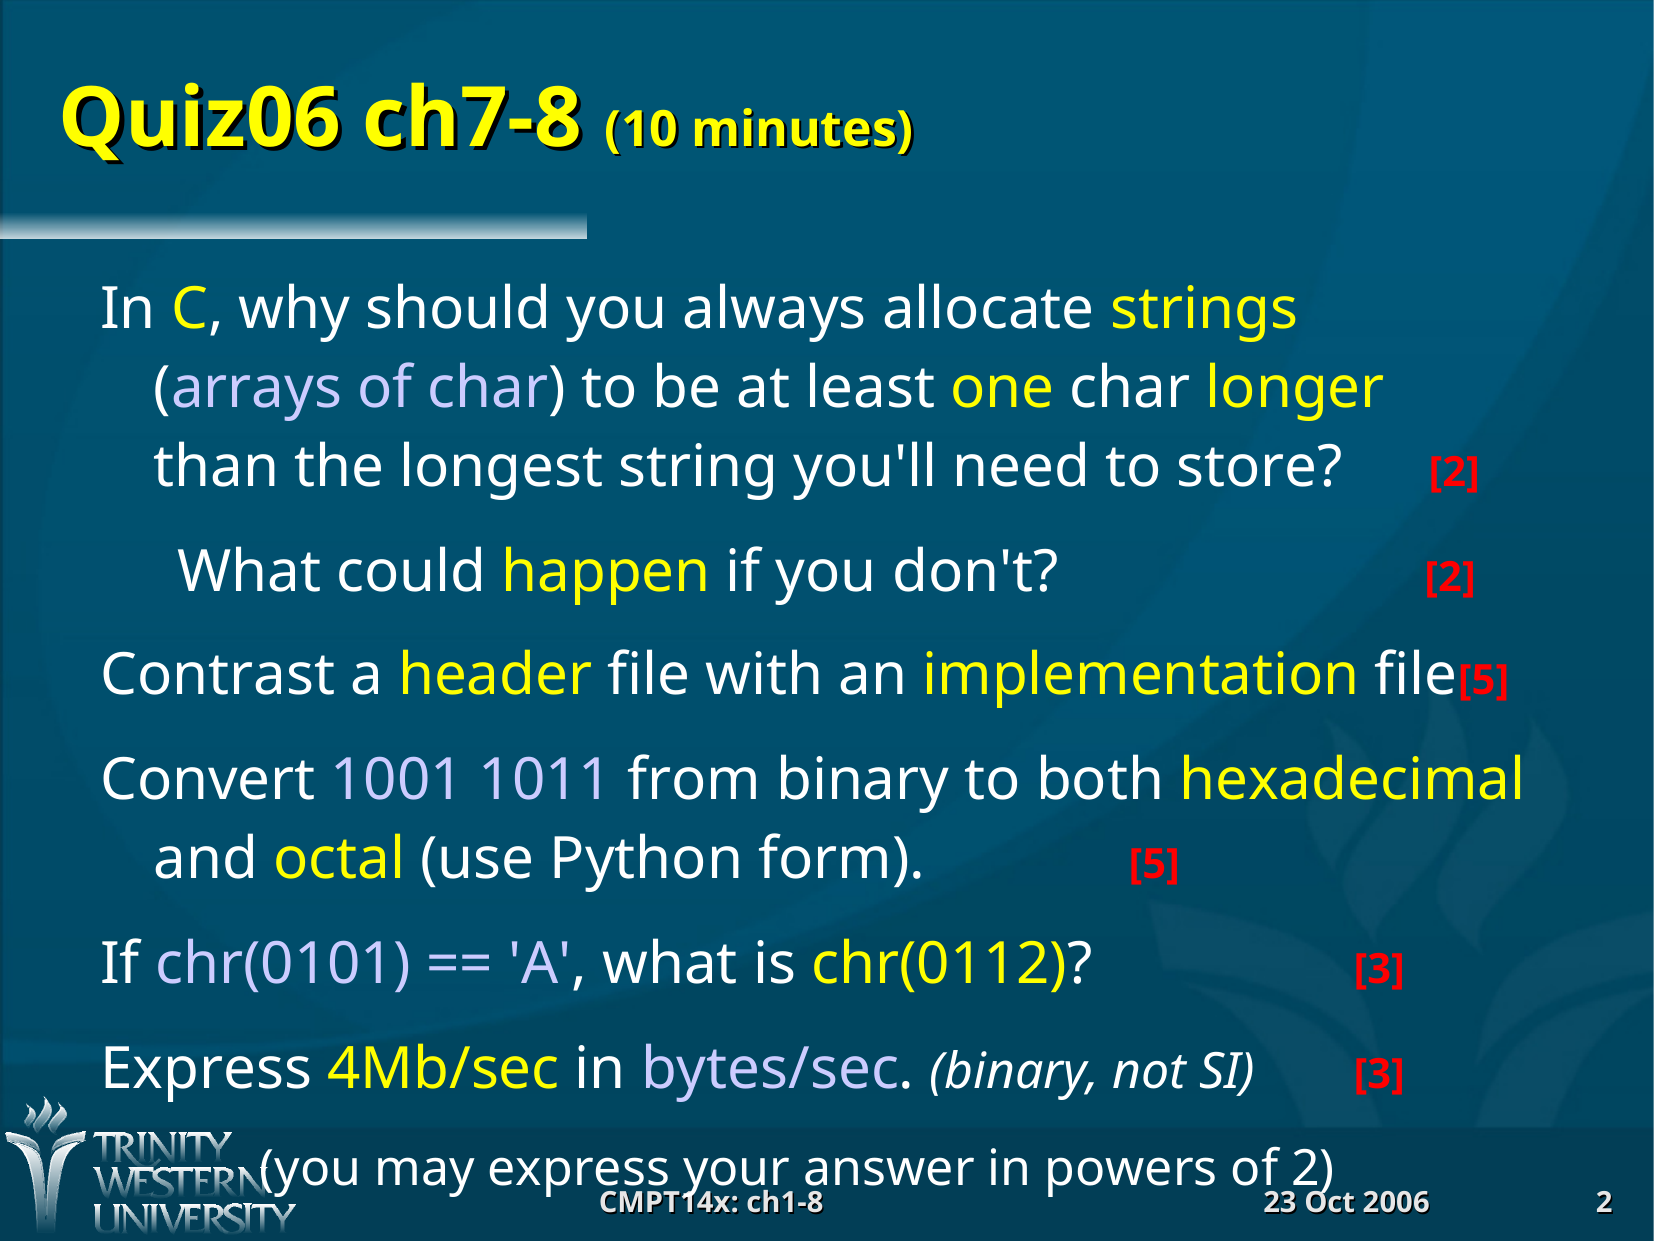

# Quiz06 ch7-8 (10 minutes)
In C, why should you always allocate strings
(arrays of char) to be at least one char longer
than the longest string you'll need to store?		[2]
What could happen if you don't?					[2]
Contrast a header file with an implementation file[5]
Convert 1001 1011 from binary to both hexadecimal and octal (use Python form).			[5]
If chr(0101) == 'A', what is chr(0112)?				[3]
Express 4Mb/sec in bytes/sec. (binary, not SI)		[3]
(you may express your answer in powers of 2)
CMPT14x: ch1-8
23 Oct 2006
2